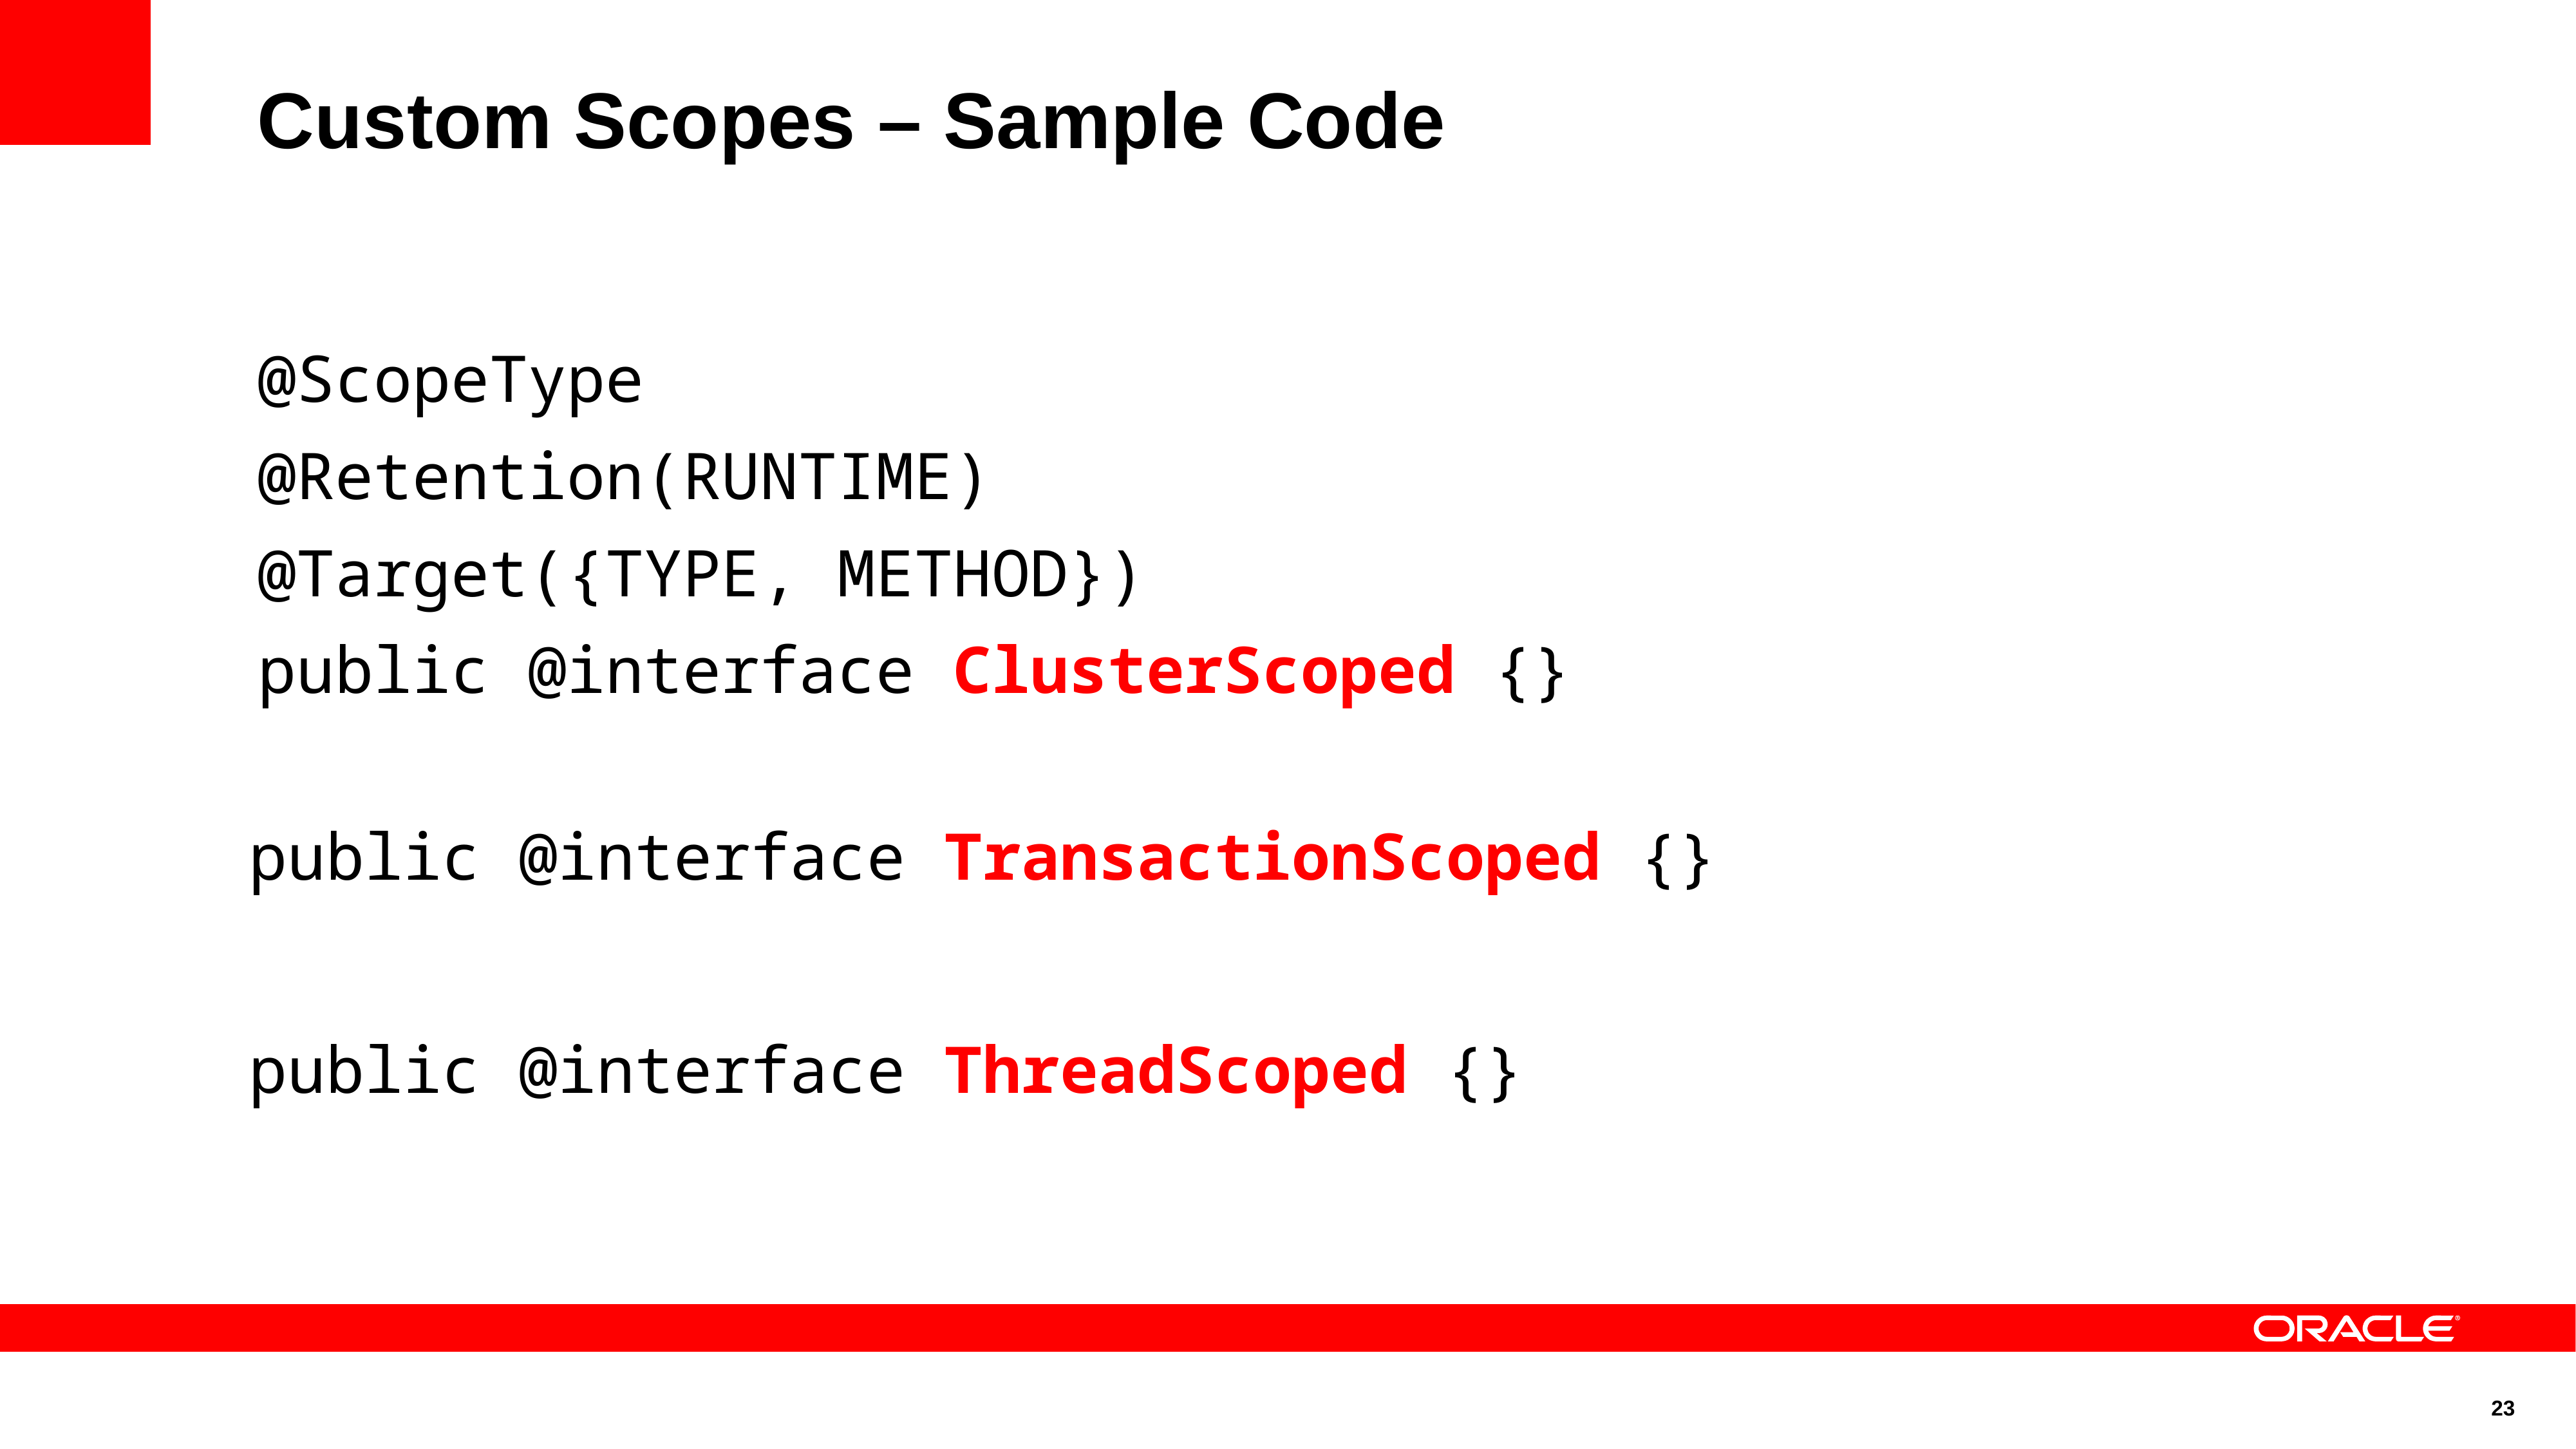

# Custom Scopes – Sample Code
@ScopeType
@Retention(RUNTIME)
@Target({TYPE, METHOD})
public @interface ClusterScoped {}
public @interface TransactionScoped {}
public @interface ThreadScoped {}